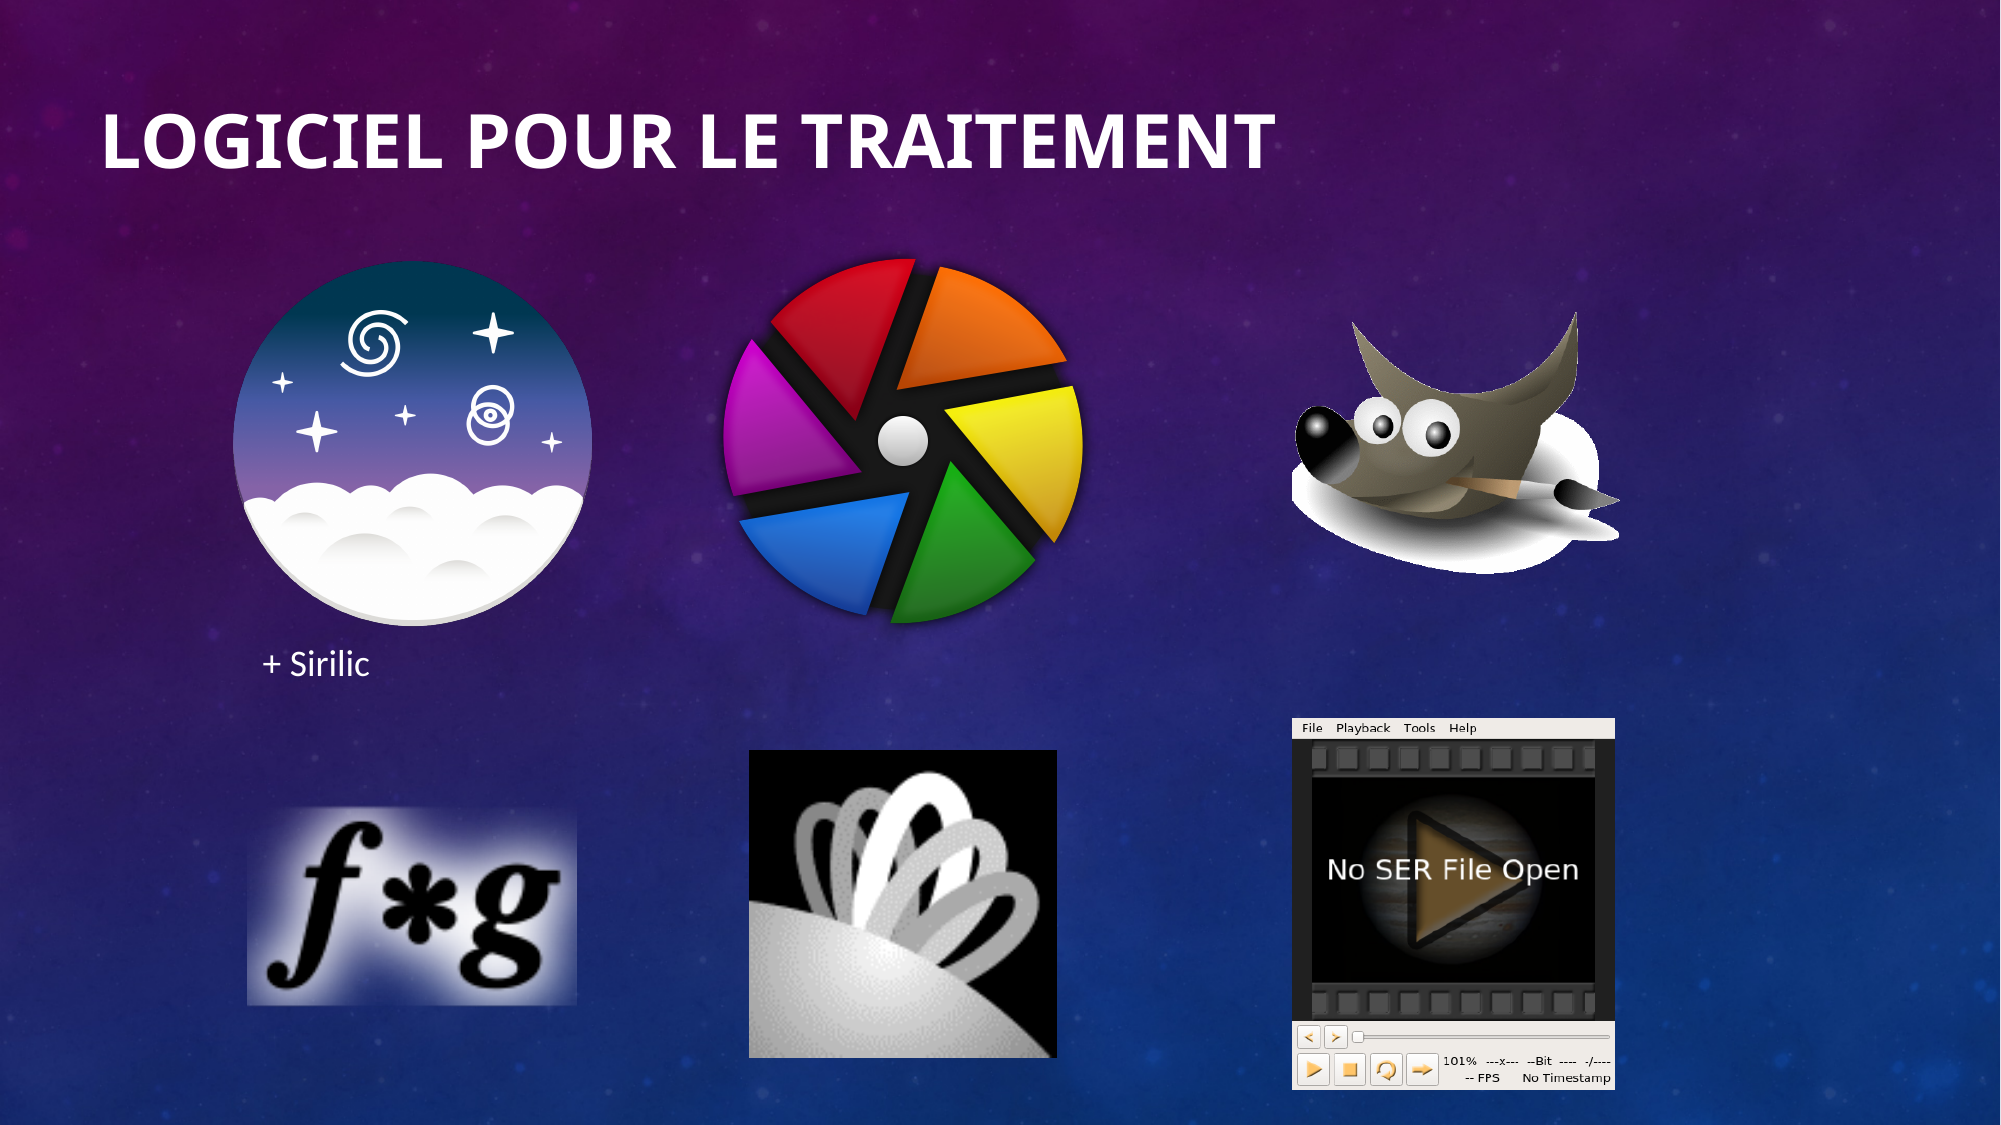

# Logiciel pour Le Traitement
+ Sirilic